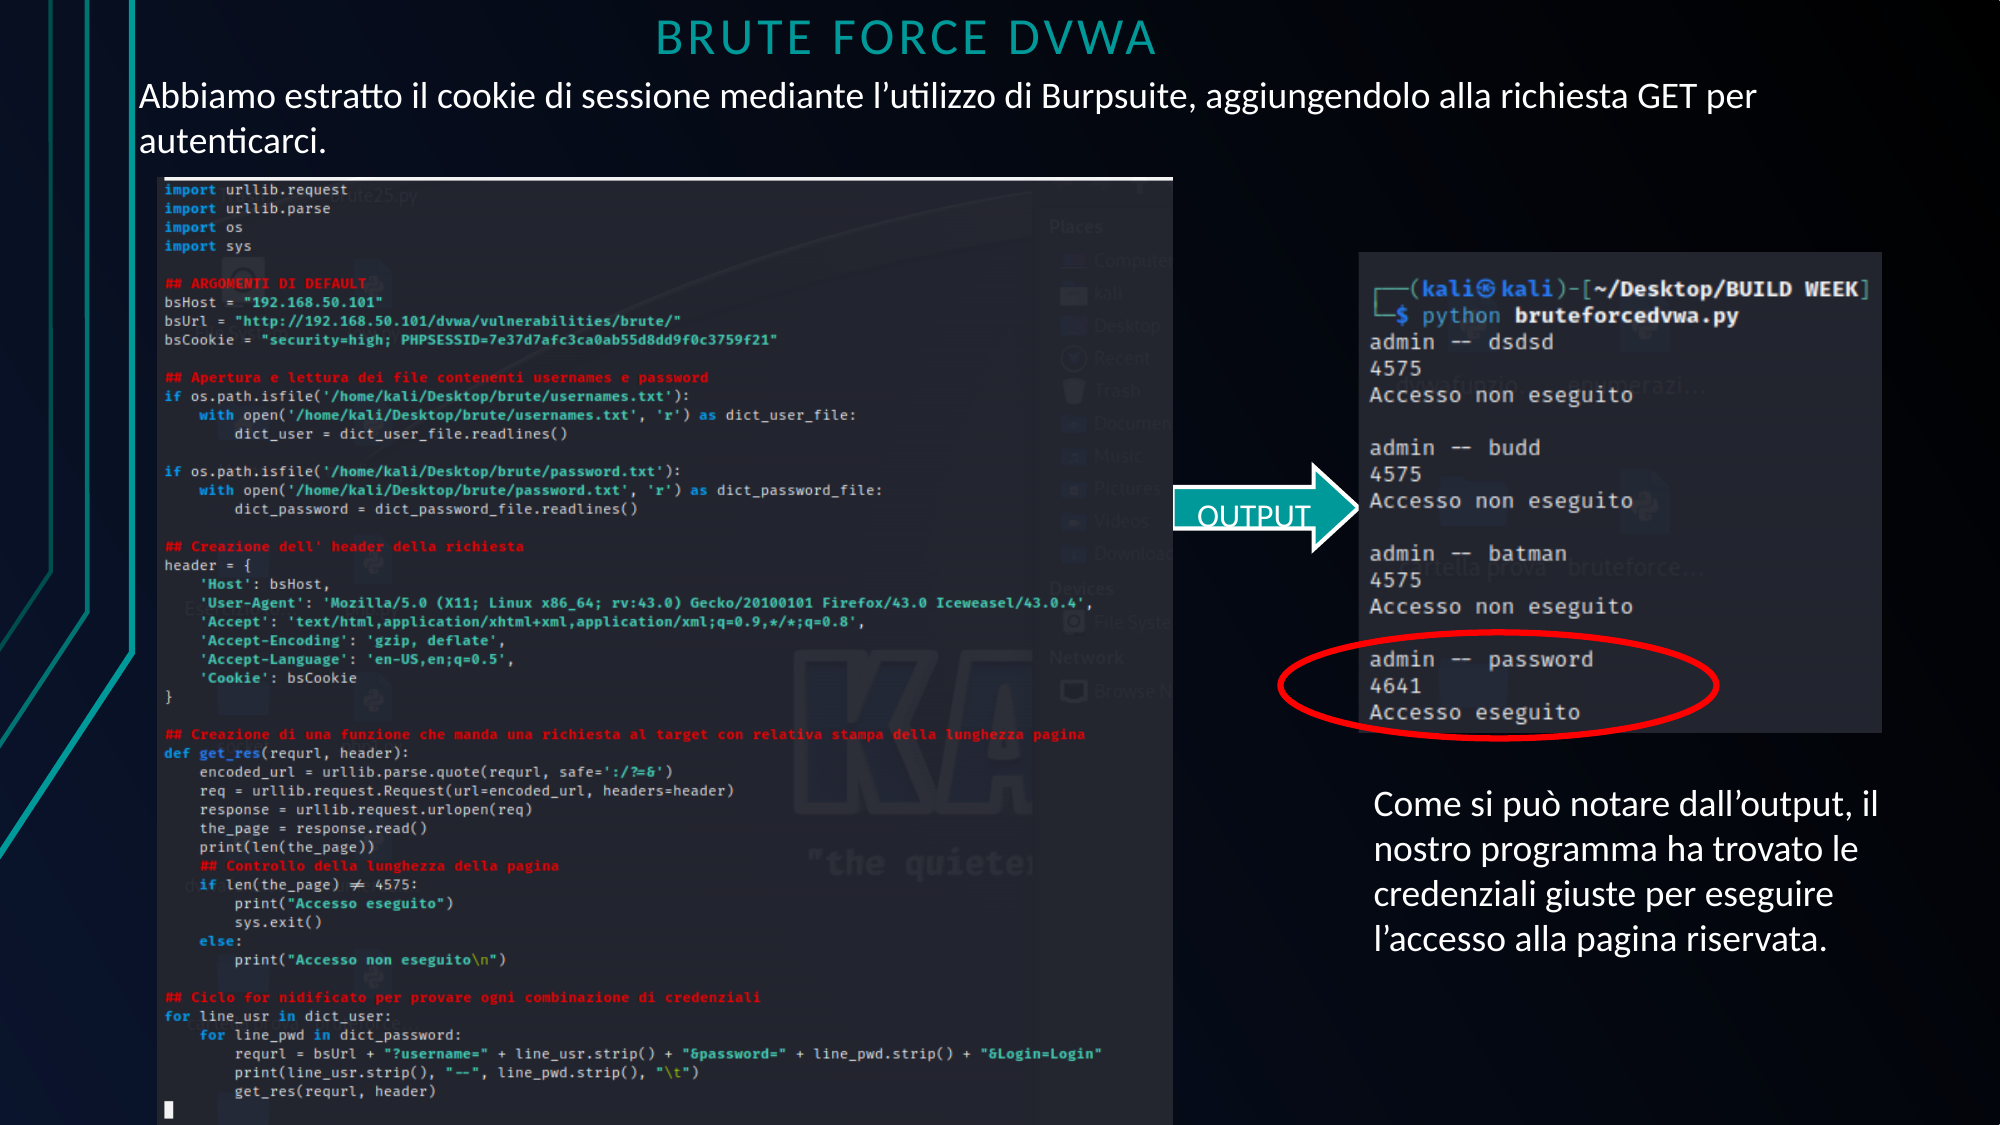

# Brute force dvwa
Abbiamo estratto il cookie di sessione mediante l’utilizzo di Burpsuite, aggiungendolo alla richiesta GET per autenticarci.
OUTPUT
Come si può notare dall’output, il nostro programma ha trovato le credenziali giuste per eseguire l’accesso alla pagina riservata.